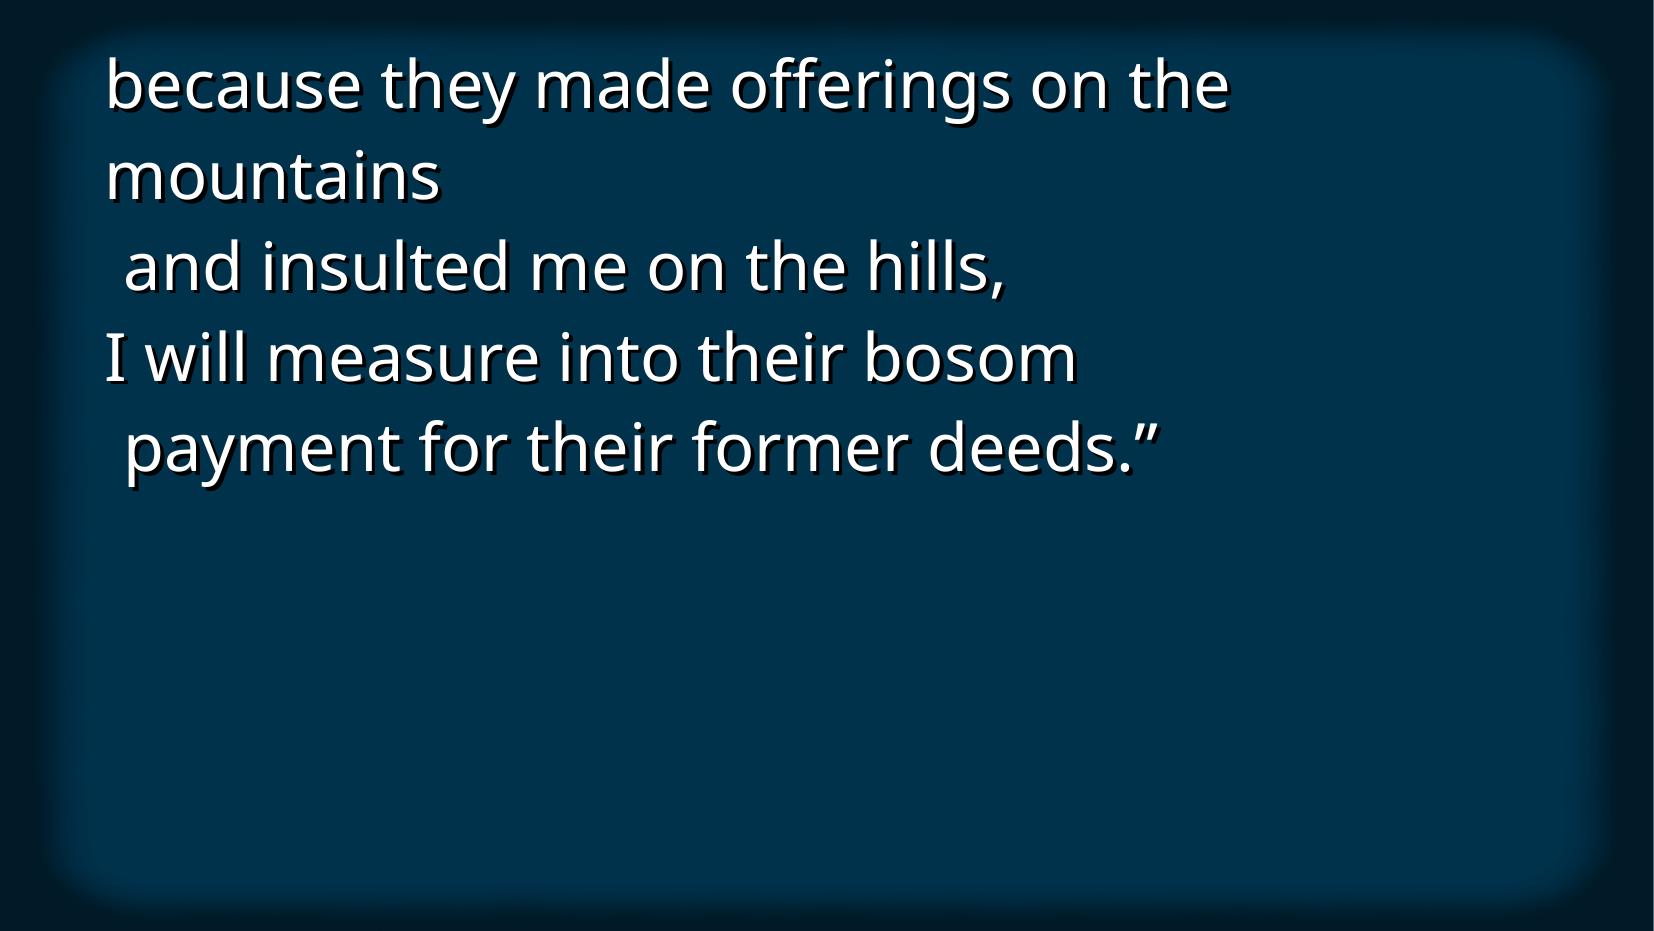

because they made offerings on the mountains
and insulted me on the hills,
I will measure into their bosom
payment for their former deeds.”